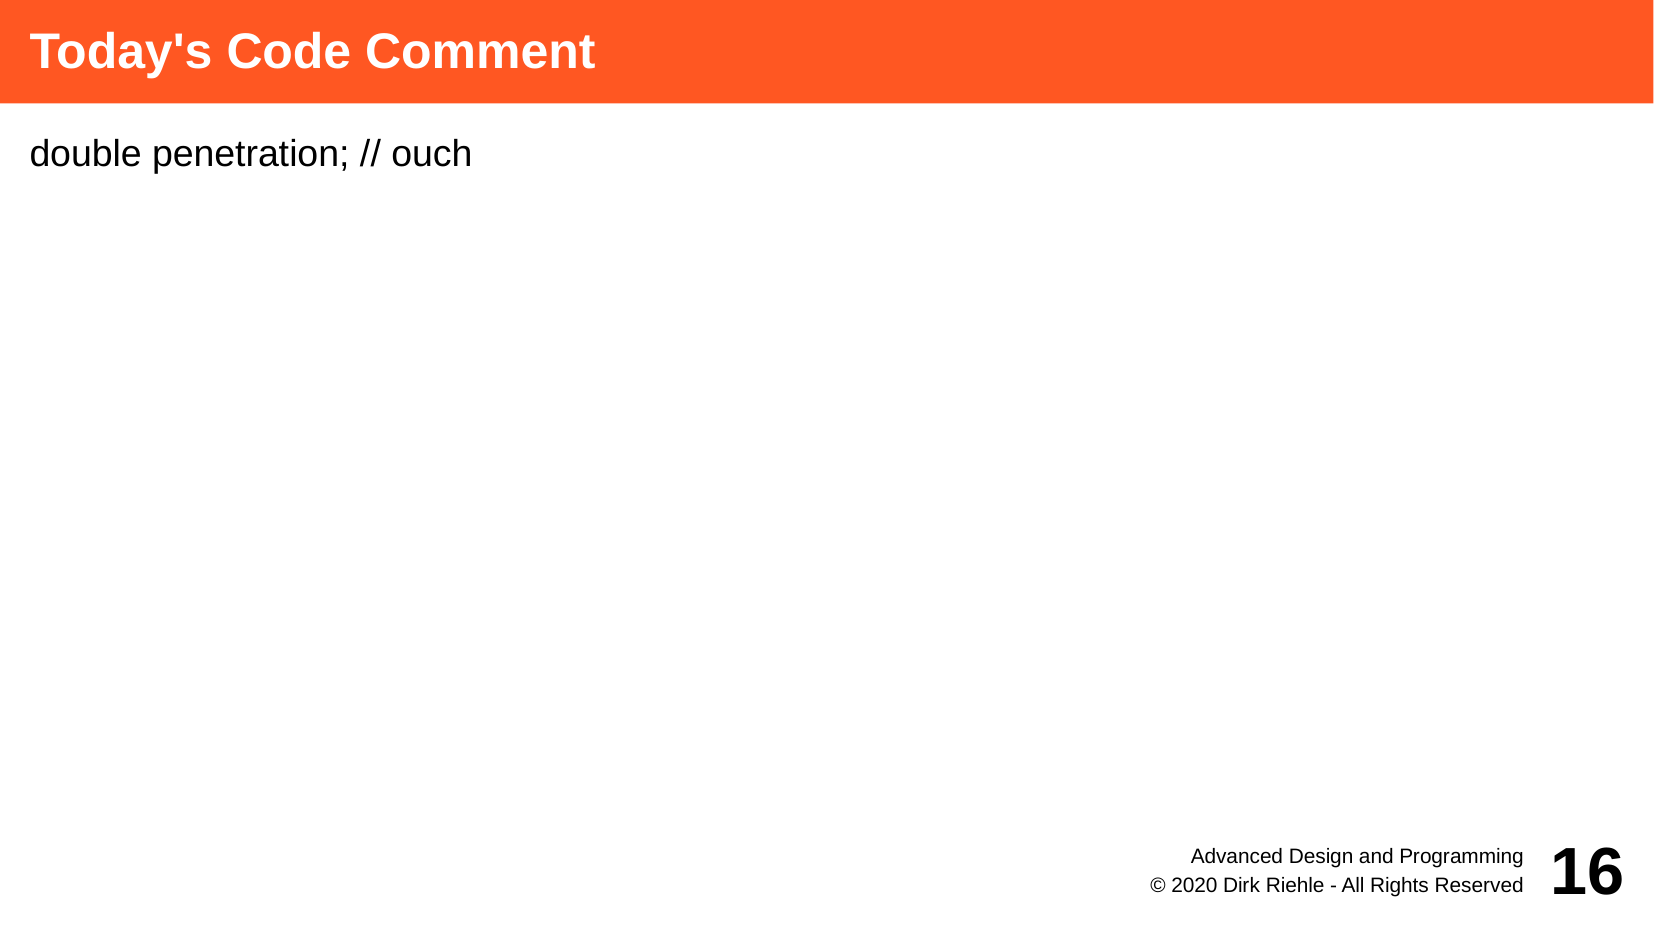

# Today's Code Comment
double penetration; // ouch
Advanced Design and Programming
16
© 2020 Dirk Riehle - All Rights Reserved